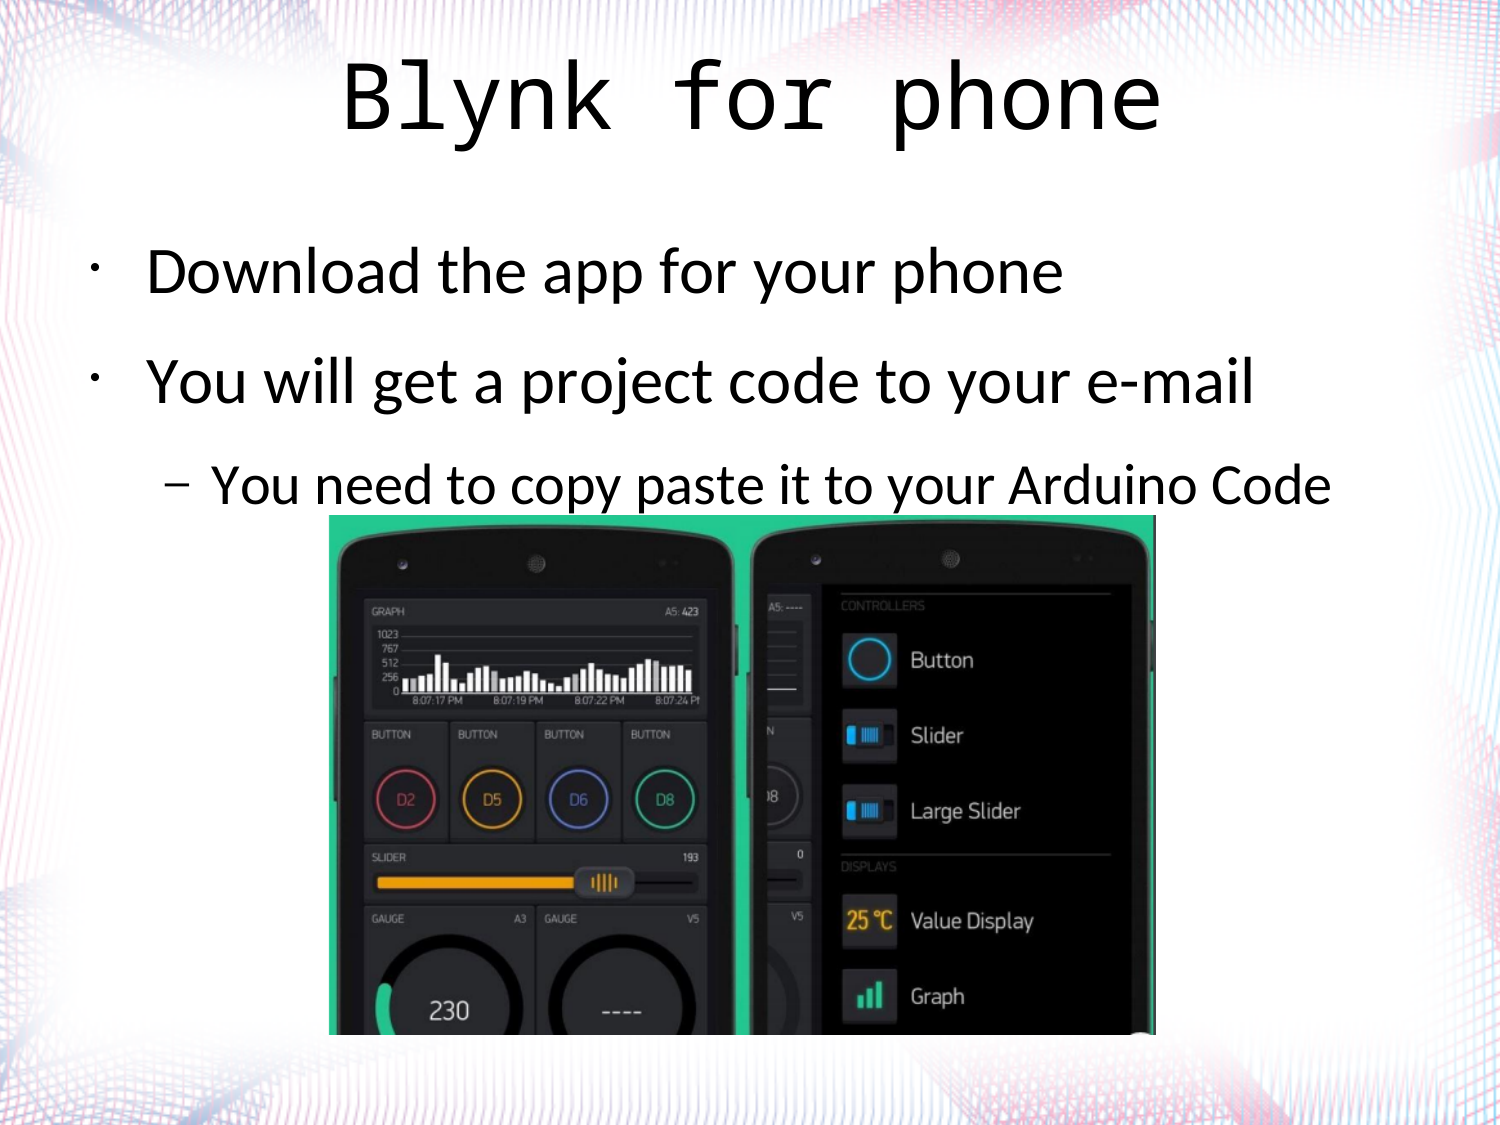

# Blynk for phone
Download the app for your phone
You will get a project code to your e-mail
You need to copy paste it to your Arduino Code